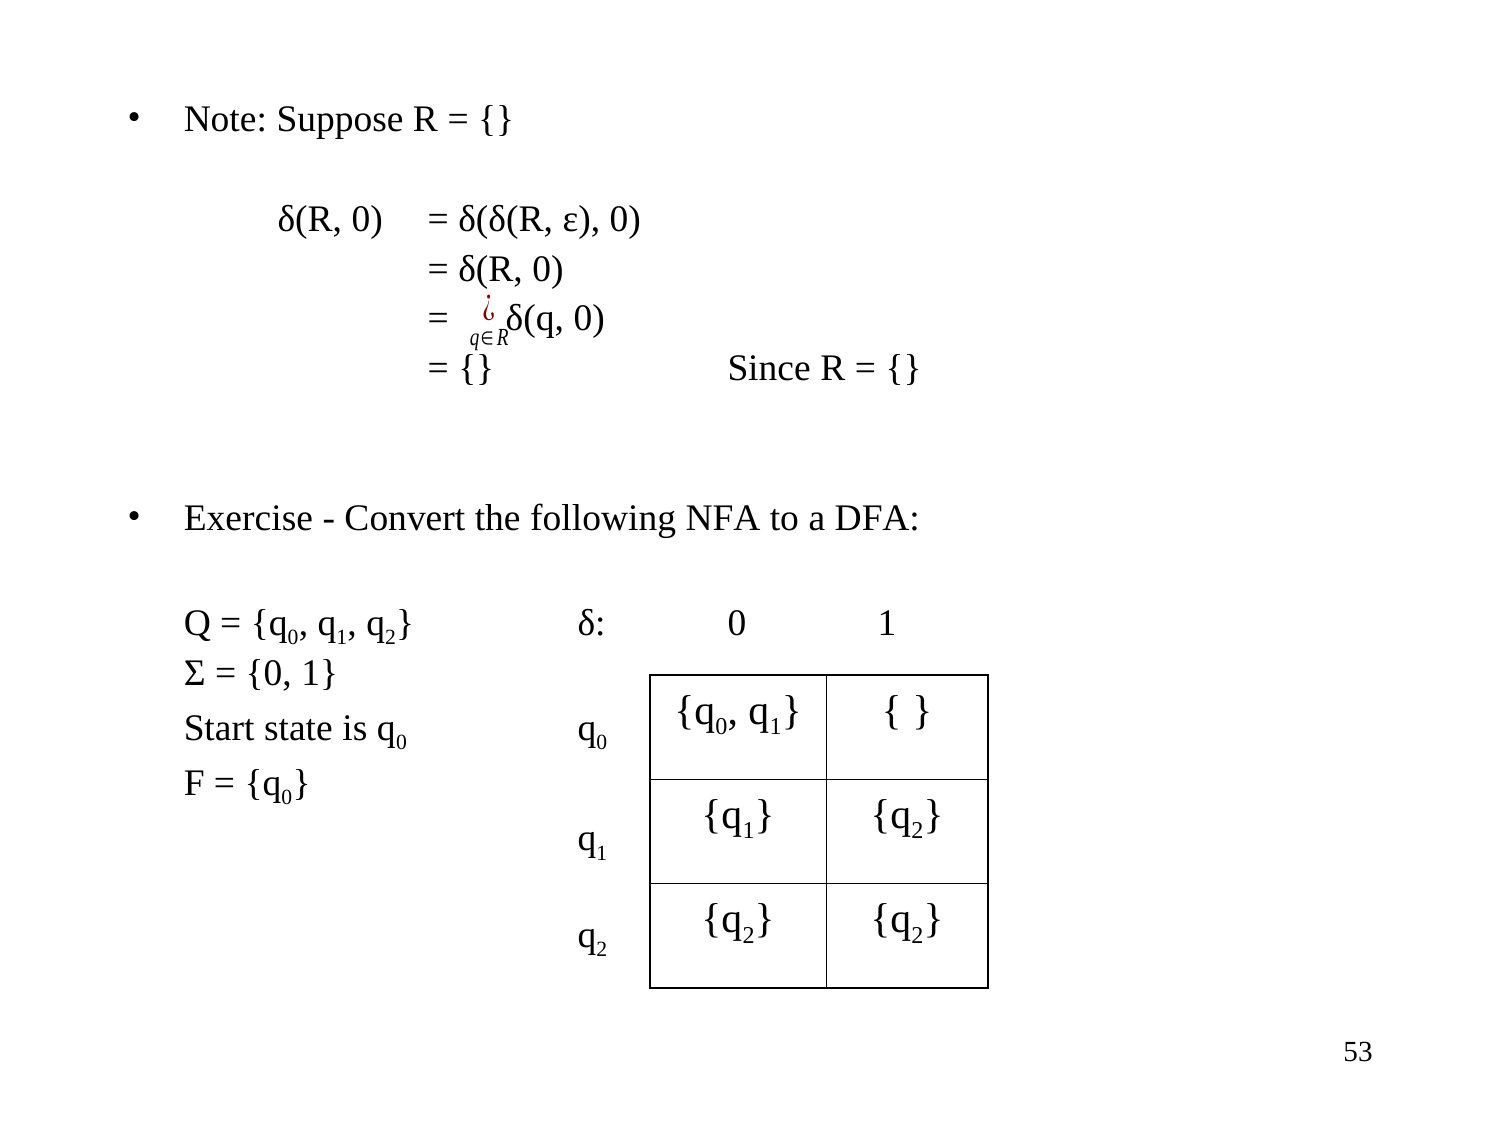

# Note: Suppose R = {}
		δ(R, 0)	= δ(δ(R, ε), 0)
			= δ(R, 0)
			= δ(q, 0)
			= {}		Since R = {}
Exercise - Convert the following NFA to a DFA:
	Q = {q0, q1, q2}		δ:	0	1
	Σ = {0, 1}
	Start state is q0		q0
	F = {q0}
				q1
				q2
| {q0, q1} | { } |
| --- | --- |
| {q1} | {q2} |
| {q2} | {q2} |